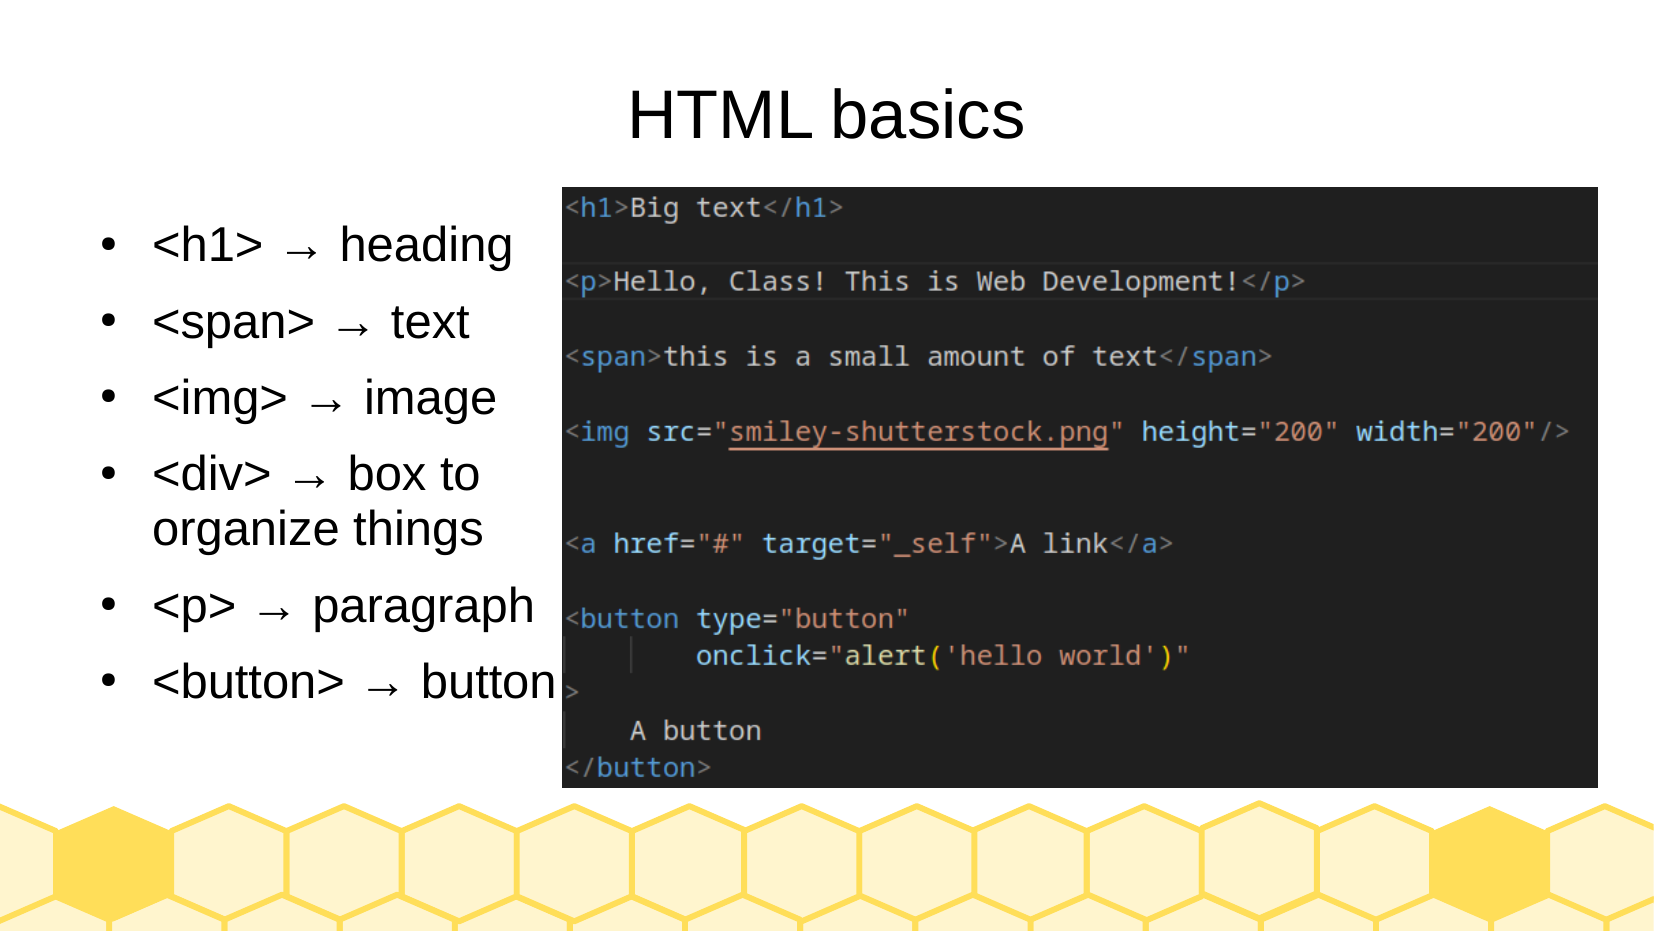

# HTML basics
<h1> → heading
<span> → text
<img> → image
<div> → box to organize things
<p> → paragraph
<button> → button